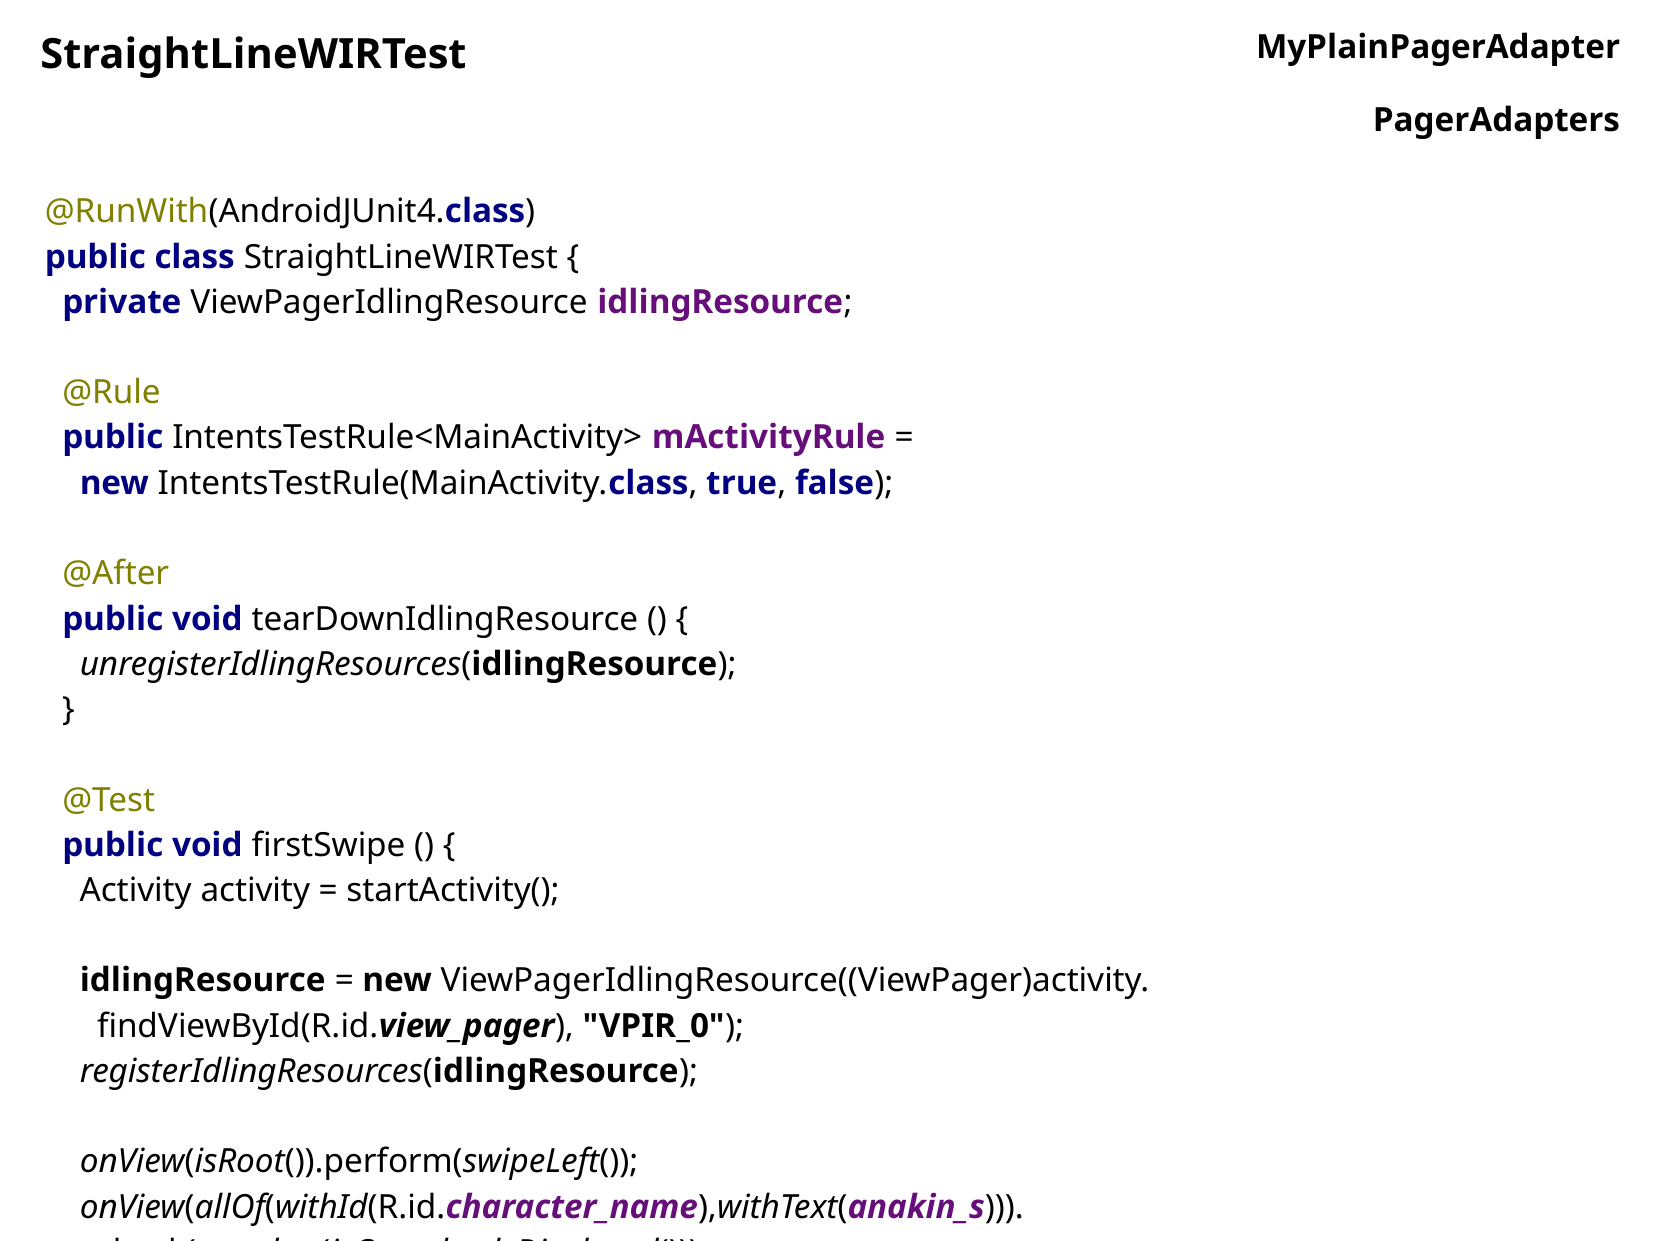

| StraightLineWIRTest | MyPlainPagerAdapter |
| --- | --- |
| | PagerAdapters |
MyPlainPagerAdapter - StraightLineWIRTest
@RunWith(AndroidJUnit4.class)
public class StraightLineWIRTest {
 private ViewPagerIdlingResource idlingResource;
 @Rule
 public IntentsTestRule<MainActivity> mActivityRule =
 new IntentsTestRule(MainActivity.class, true, false);
 @After
 public void tearDownIdlingResource () {
 unregisterIdlingResources(idlingResource);
 }
 @Test
 public void firstSwipe () {
 Activity activity = startActivity();
 idlingResource = new ViewPagerIdlingResource((ViewPager)activity.
 findViewById(R.id.view_pager), "VPIR_0");
 registerIdlingResources(idlingResource);
 onView(isRoot()).perform(swipeLeft());
 onView(allOf(withId(R.id.character_name),withText(anakin_s))).
 check(matches(isCompletelyDisplayed()));
 onView(allOf(withId(R.id.character_name),withText(shmi_s))).
 check(matches(not(isCompletelyDisplayed())));
 }